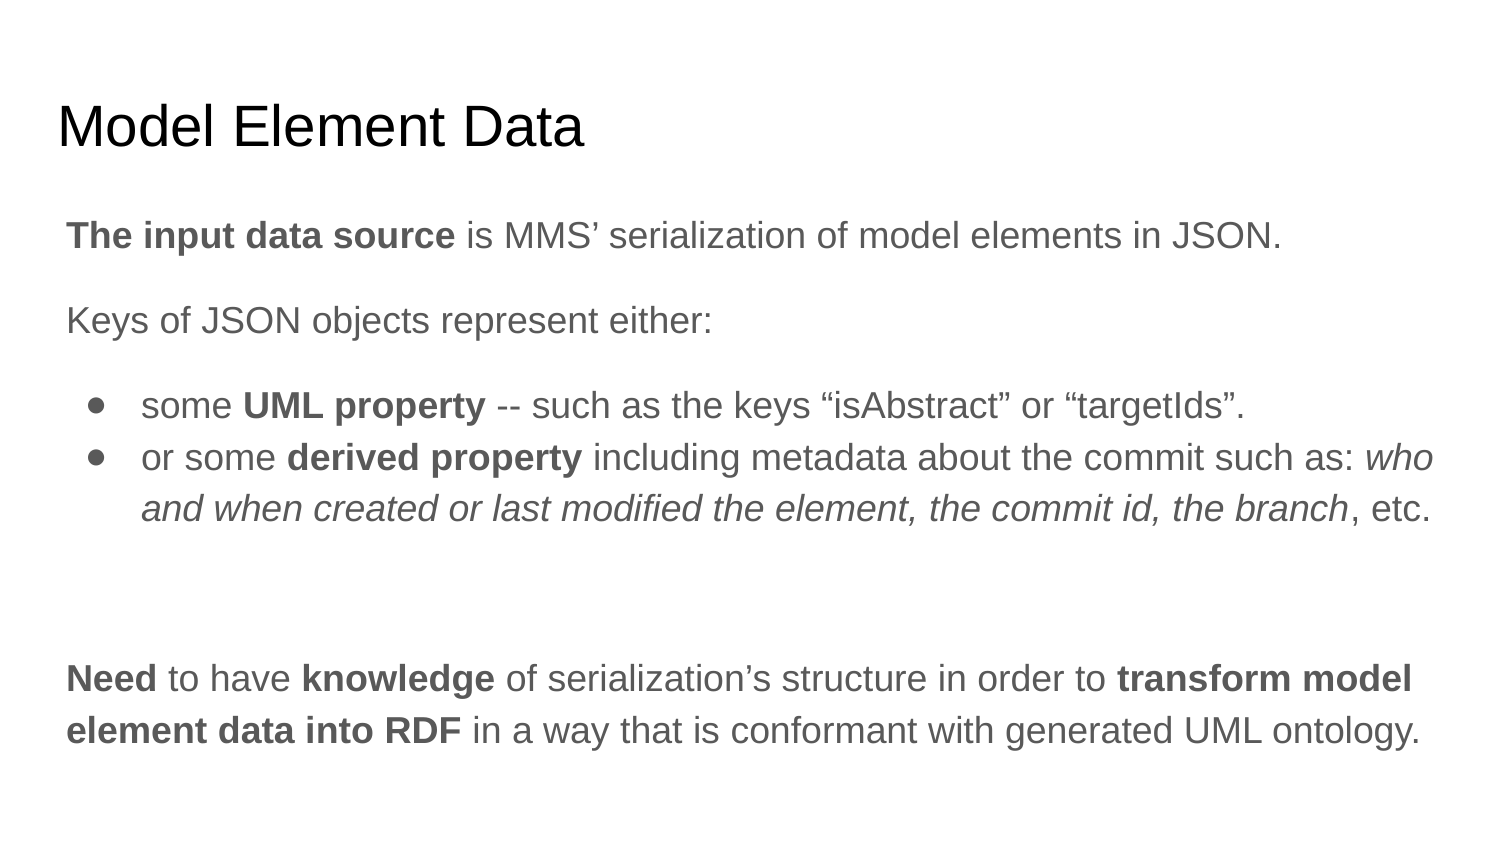

# Model Element Data
The input data source is MMS’ serialization of model elements in JSON.
Keys of JSON objects represent either:
some UML property -- such as the keys “isAbstract” or “targetIds”.
or some derived property including metadata about the commit such as: who and when created or last modified the element, the commit id, the branch, etc.
Need to have knowledge of serialization’s structure in order to transform model element data into RDF in a way that is conformant with generated UML ontology.